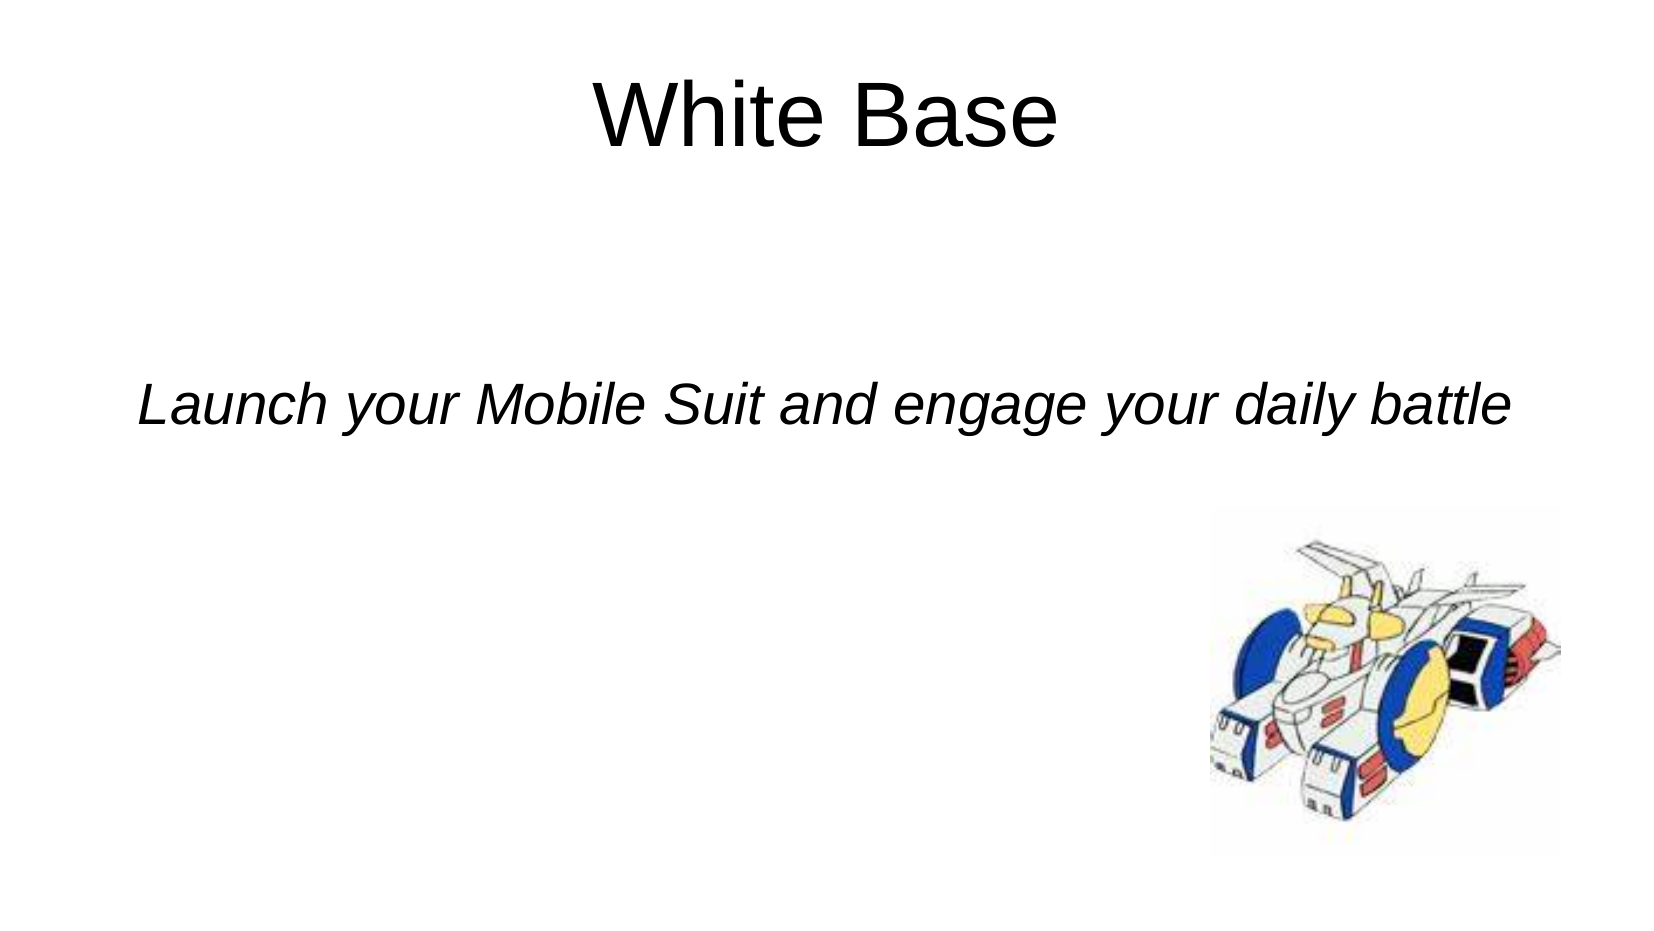

# White Base
Launch your Mobile Suit and engage your daily battle